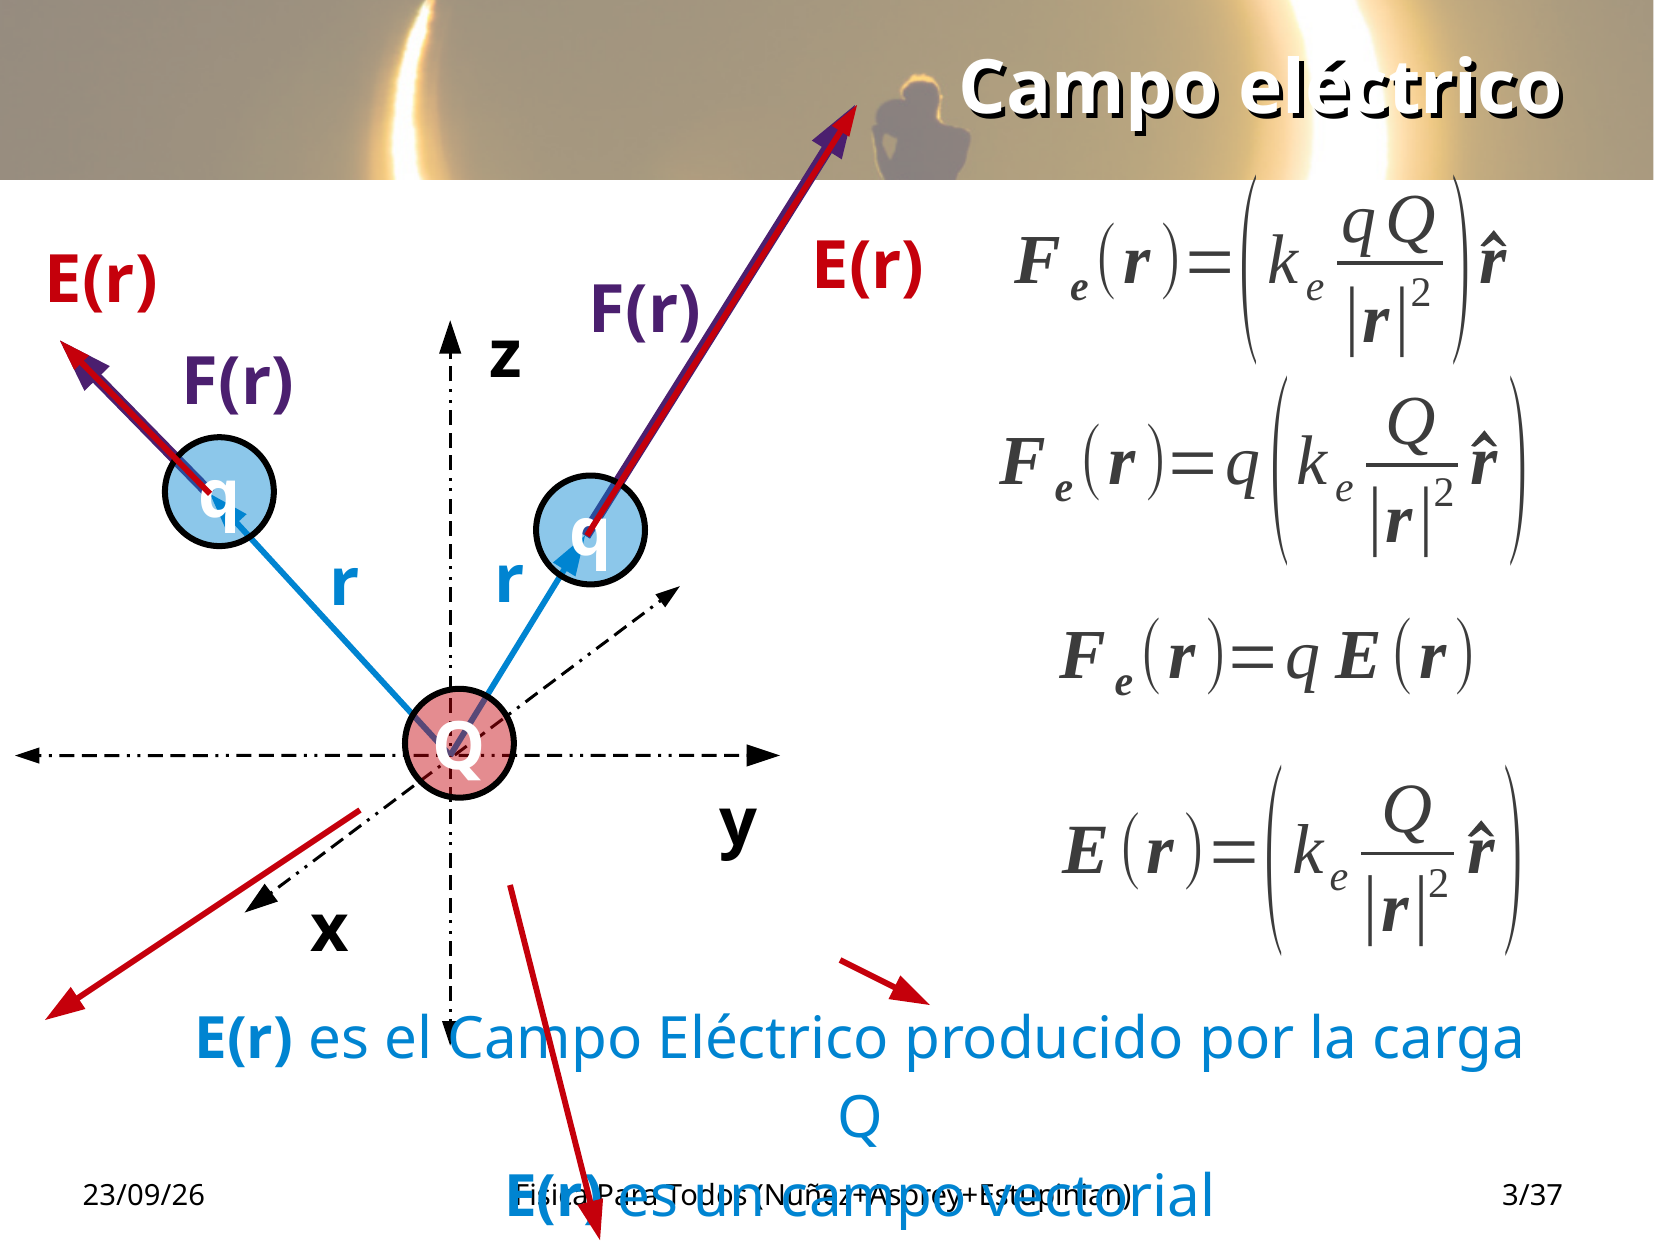

# Campo eléctrico
E(r)
E(r)
F(r)
q
r
z
y
x
F(r)
q
r
Q
E(r) es el Campo Eléctrico producido por la carga Q
E(r) es un campo vectorial
Fisica Para Todos (Nuñez+Asorey+Estupinian)
3